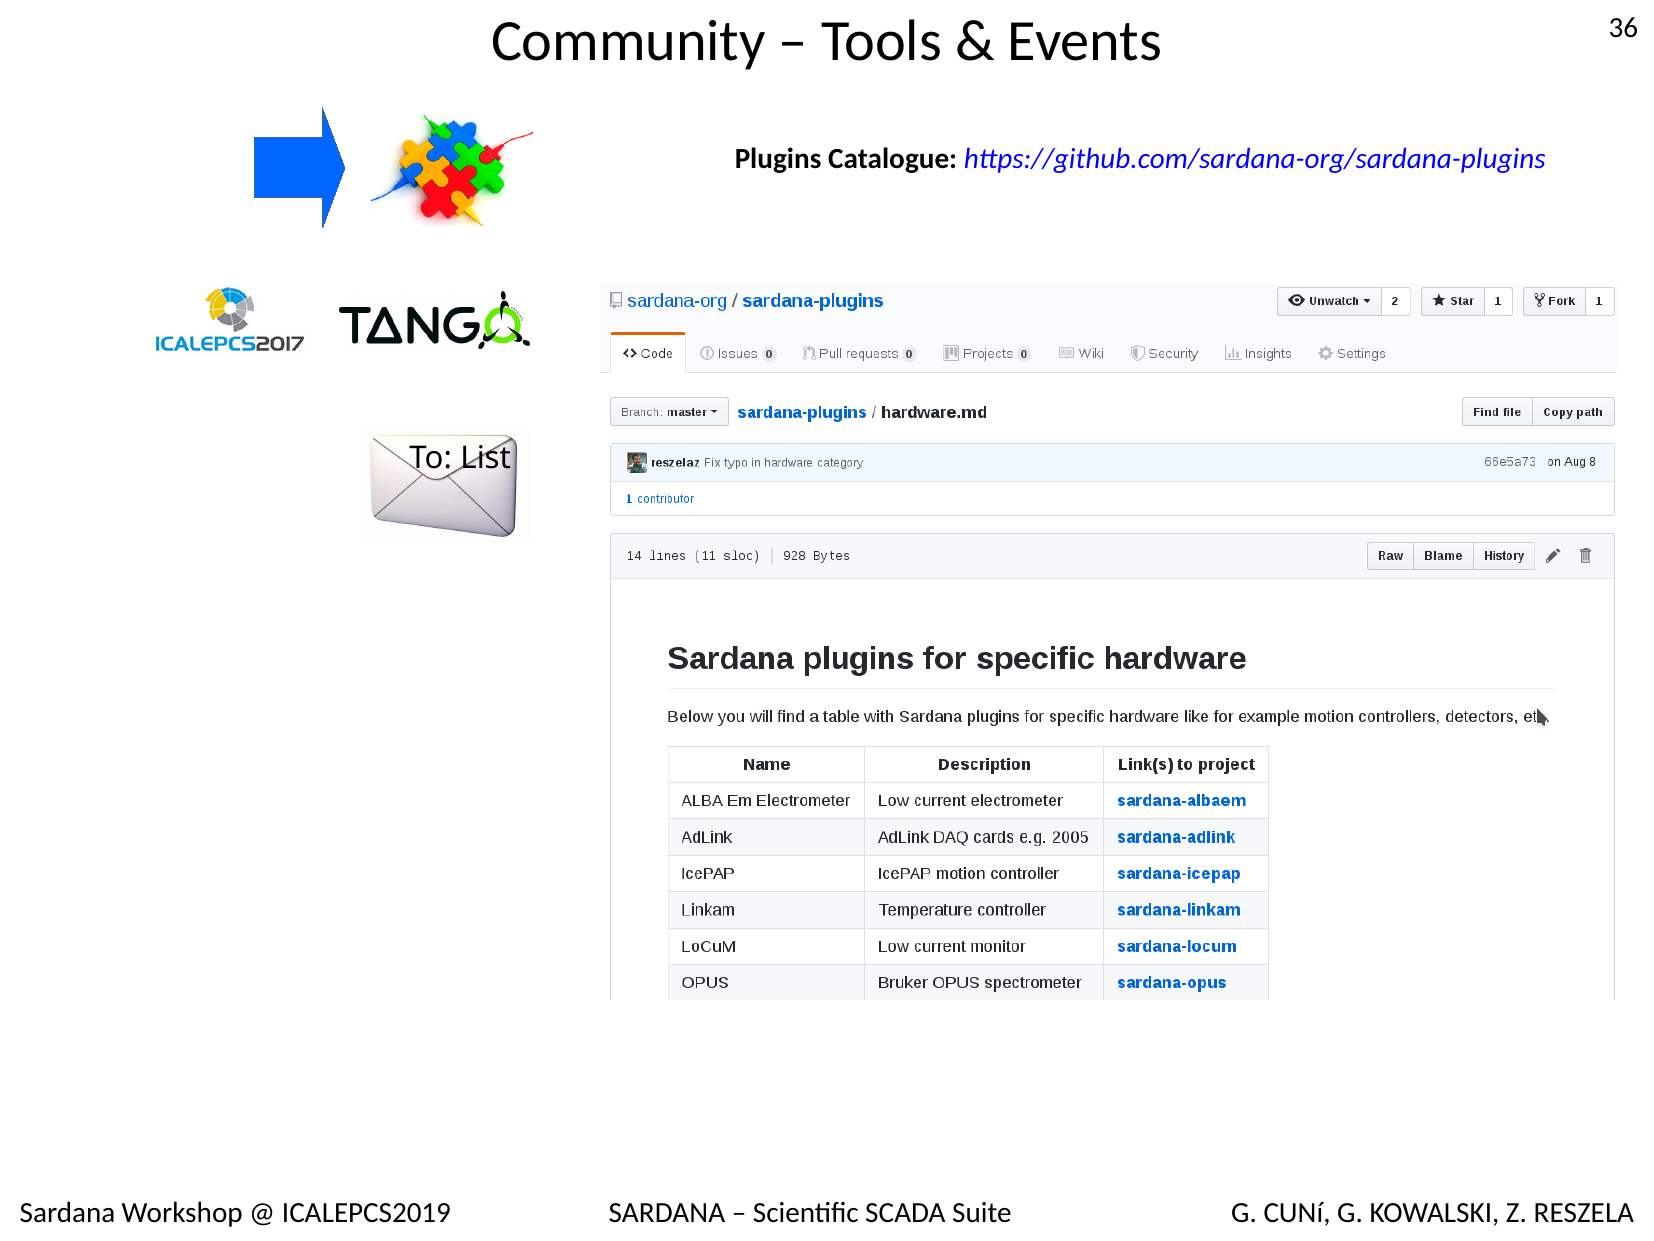

# Community – Tools & Events
36
Plugins Catalogue: https://github.com/sardana-org/sardana-plugins
To: List